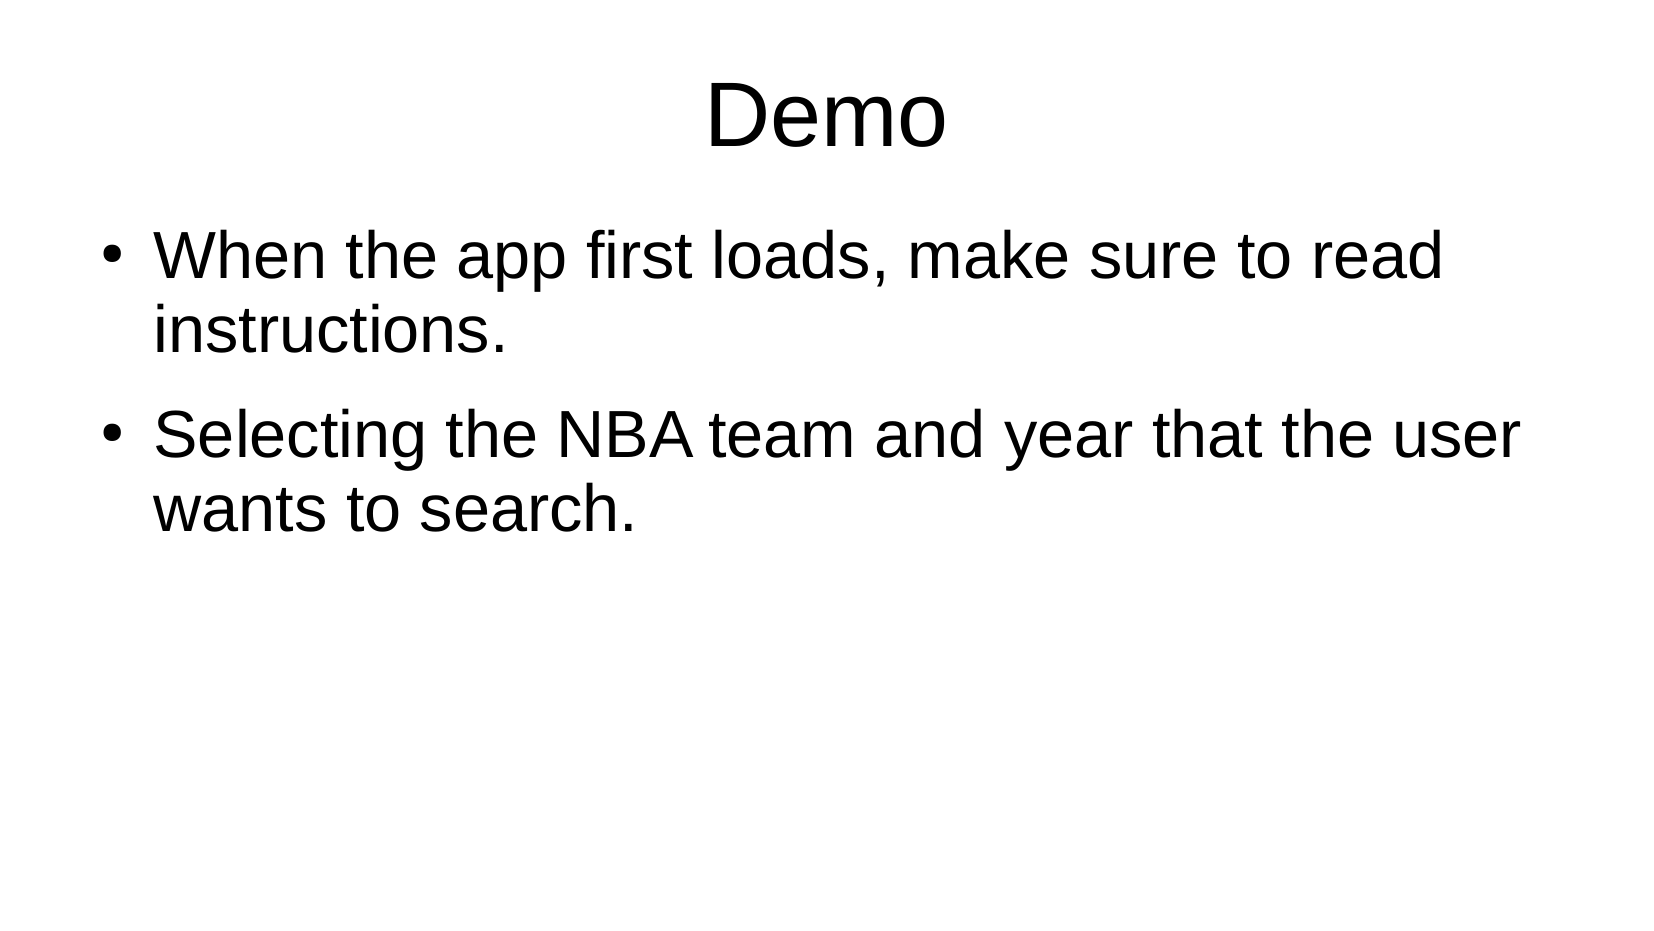

# Demo
When the app first loads, make sure to read instructions.
Selecting the NBA team and year that the user wants to search.